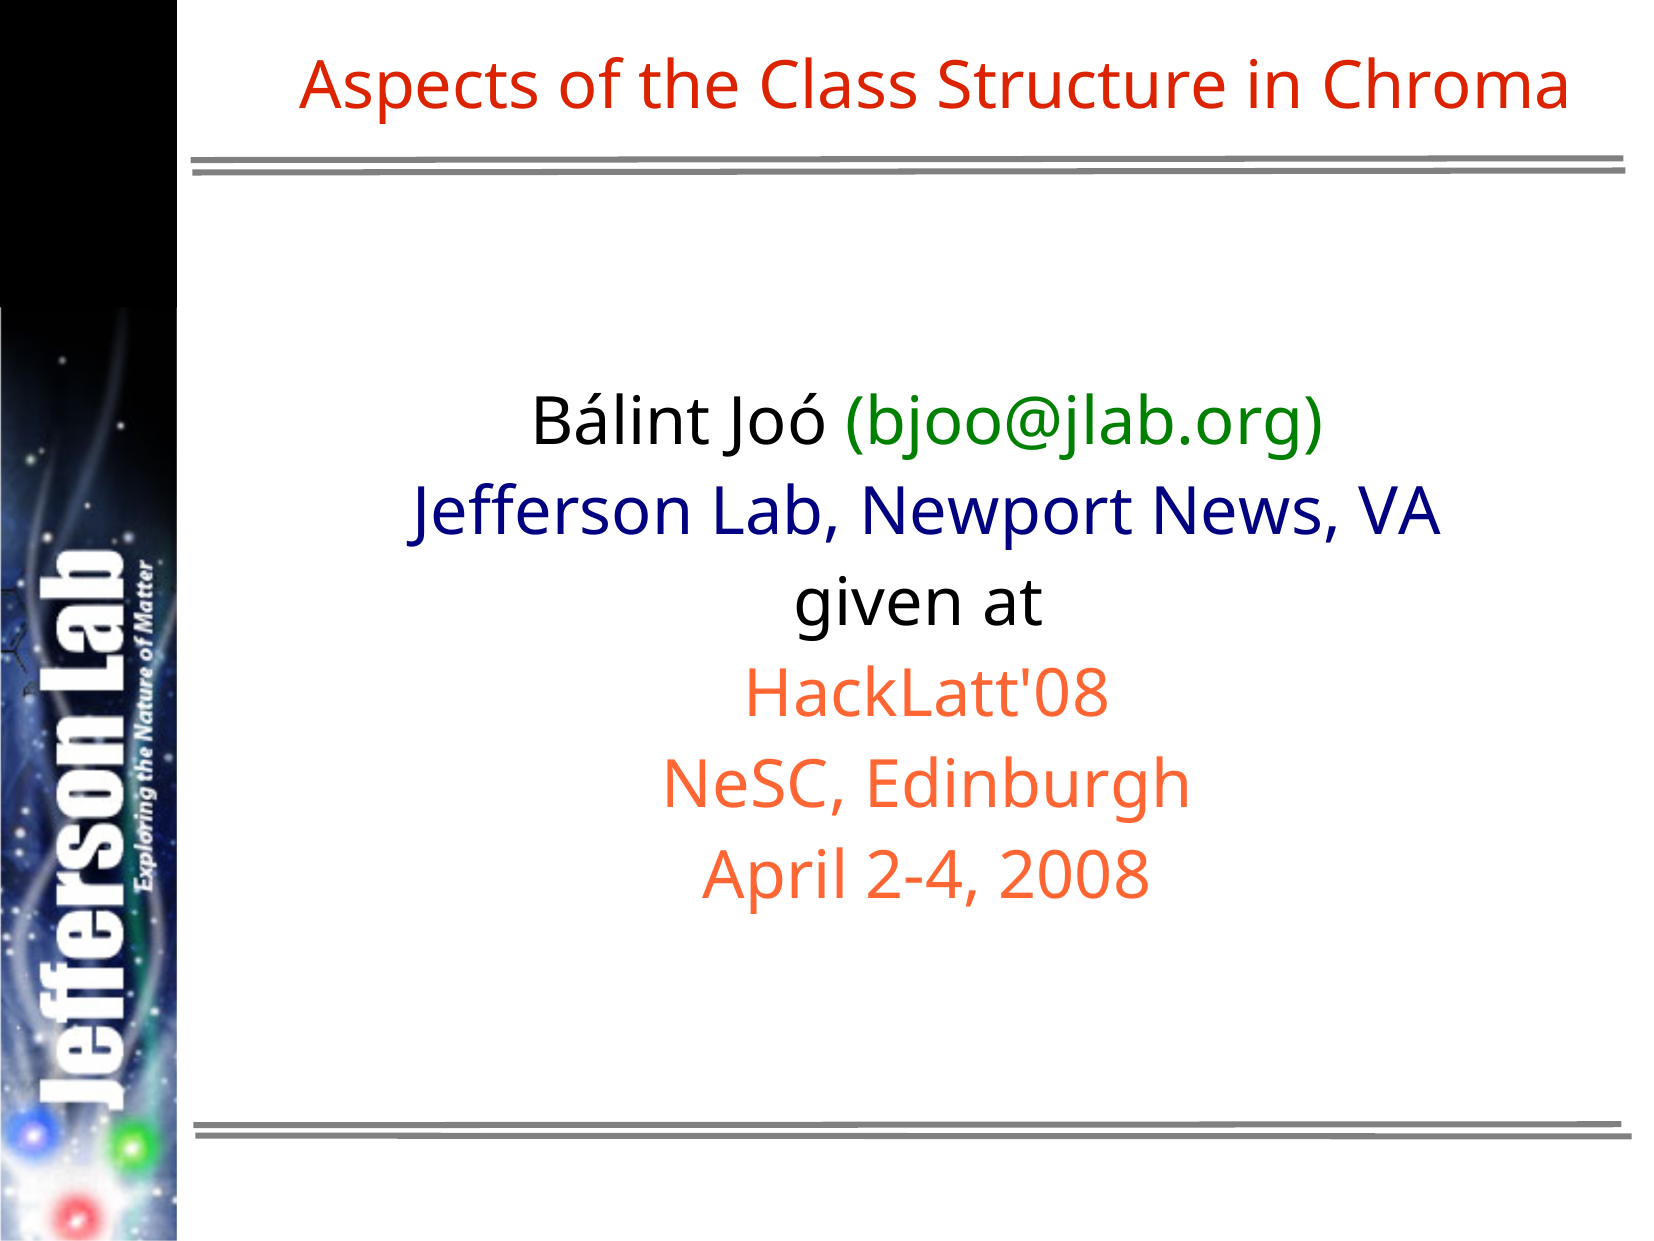

# Aspects of the Class Structure in Chroma
Bálint Joó (bjoo@jlab.org)
Jefferson Lab, Newport News, VA
given at
HackLatt'08
NeSC, Edinburgh
April 2-4, 2008